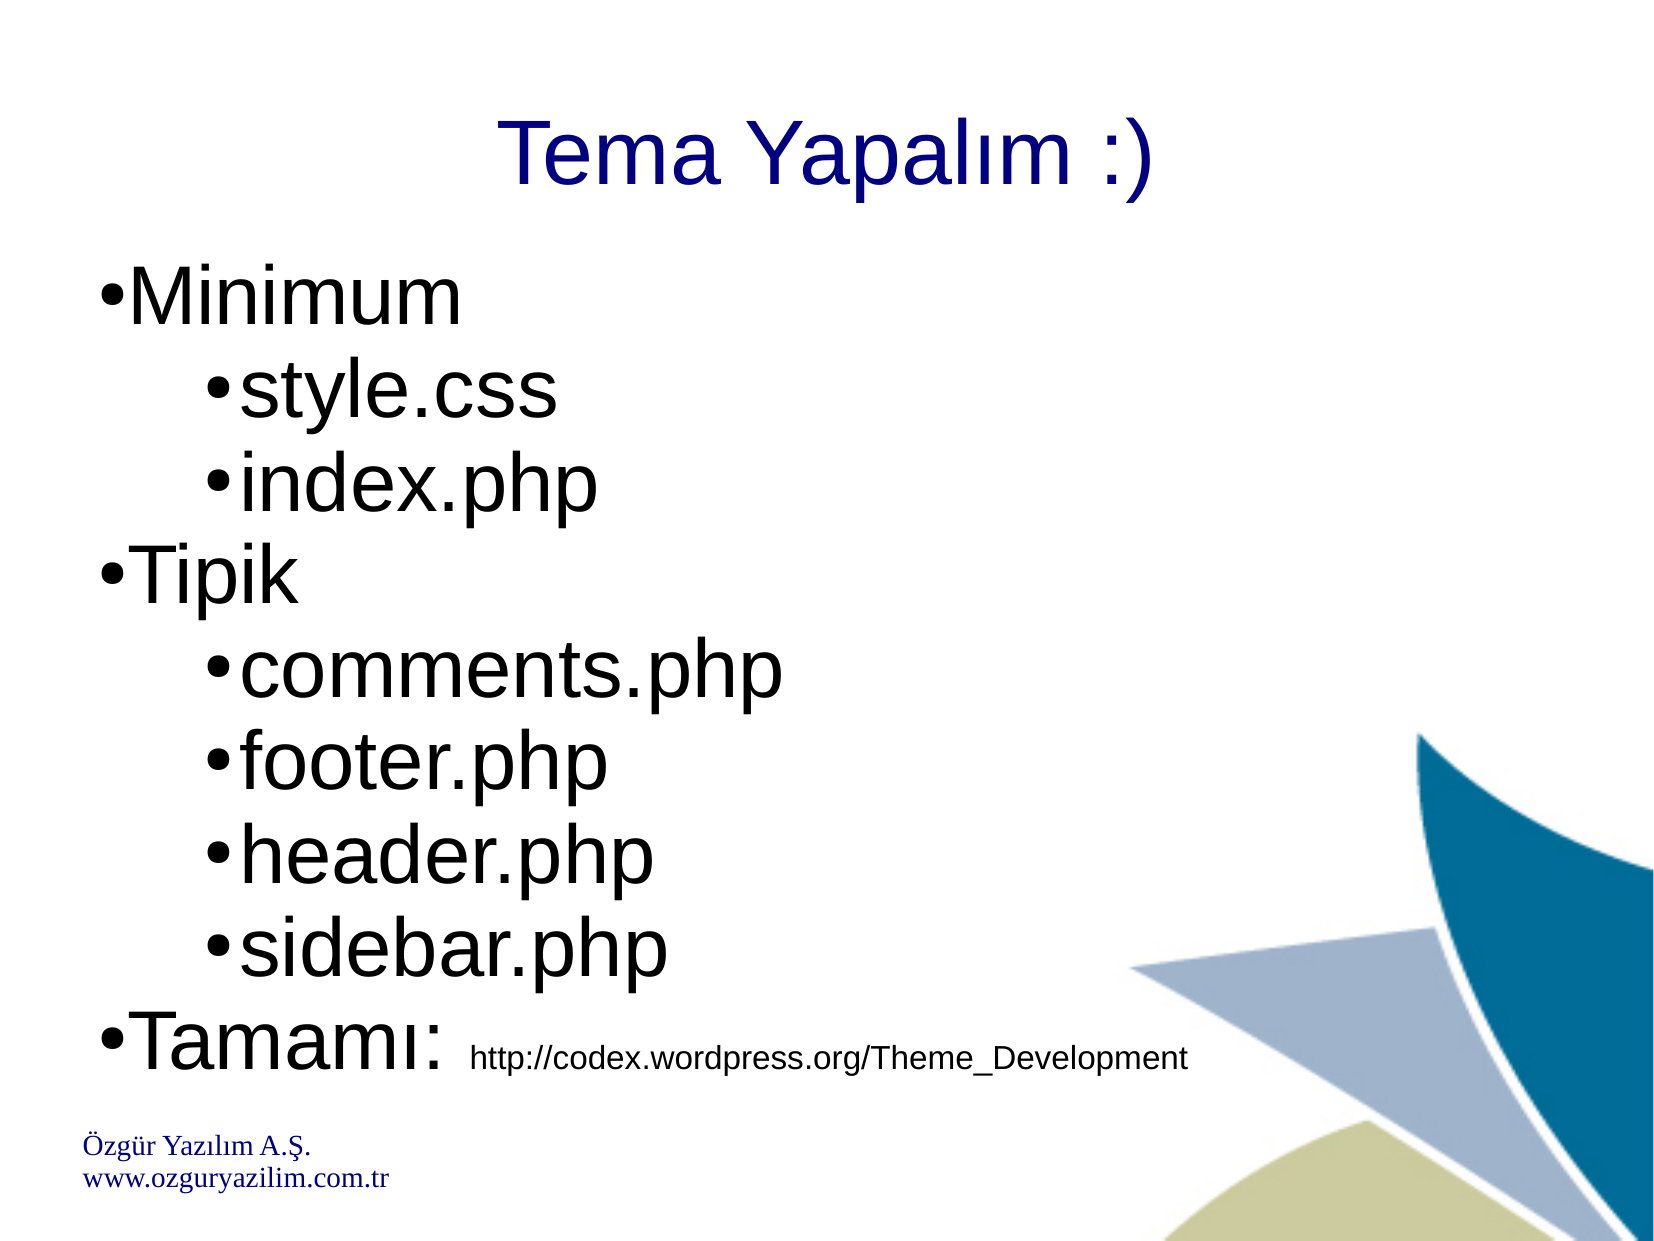

# Tema Yapalım :)
Minimum
style.css
index.php
Tipik
comments.php
footer.php
header.php
sidebar.php
Tamamı: http://codex.wordpress.org/Theme_Development